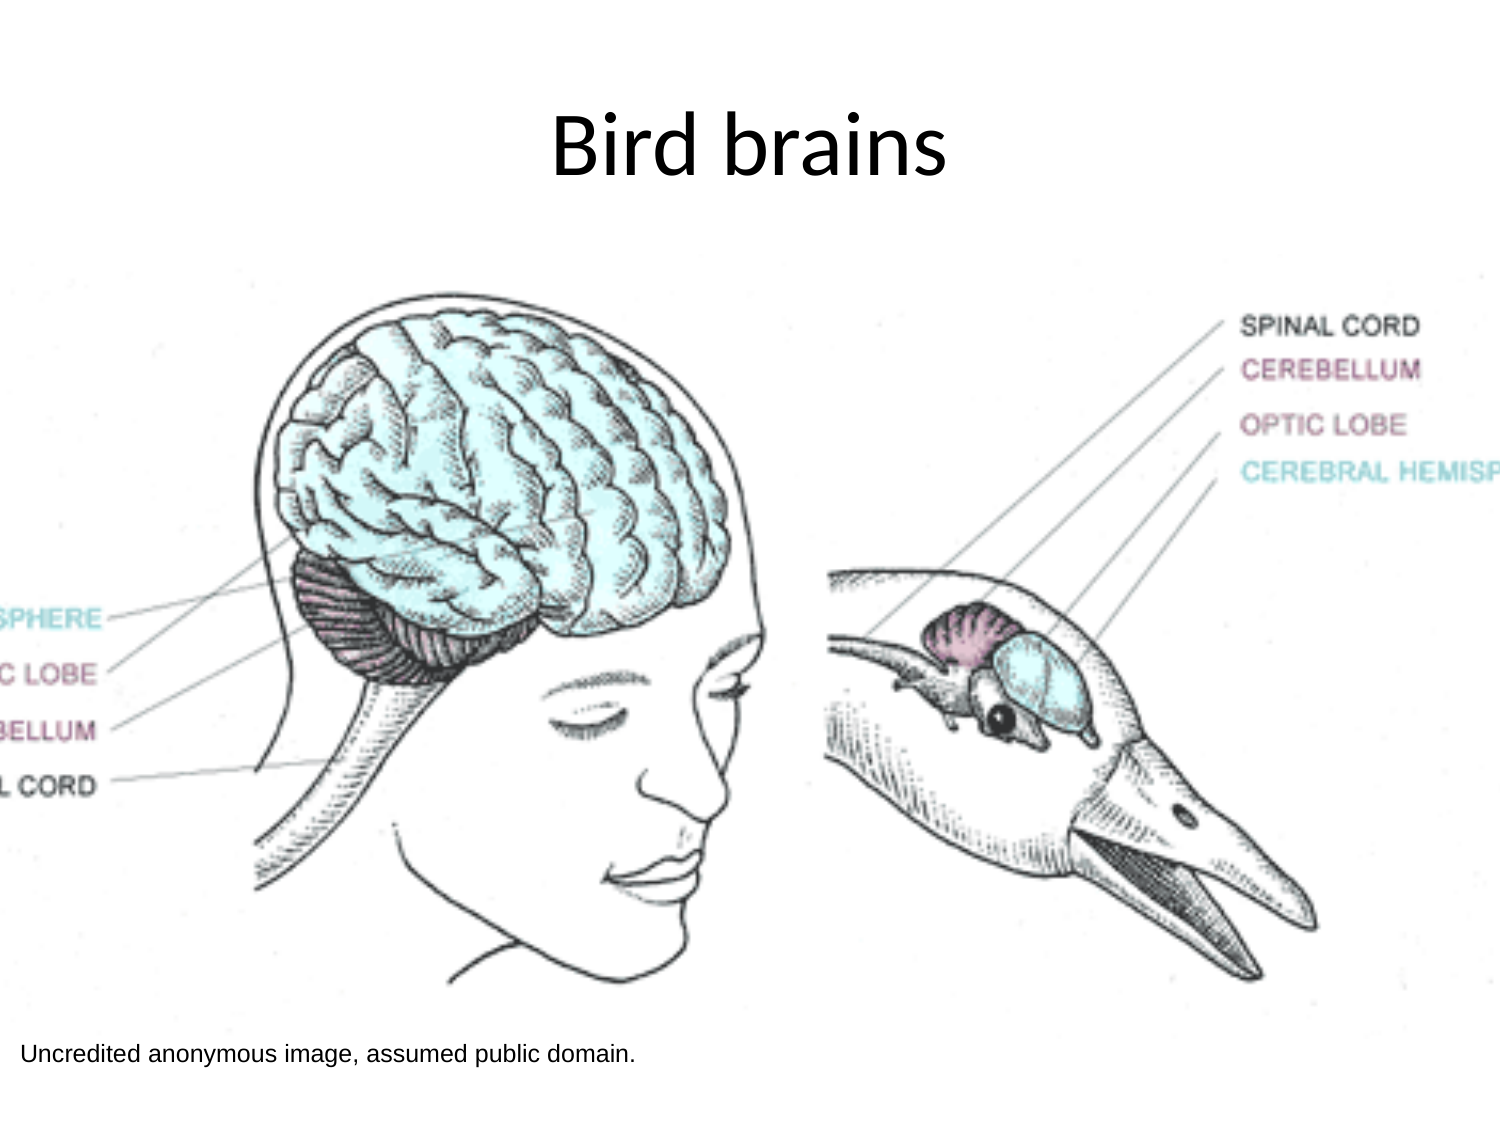

# Bird brains
Uncredited anonymous image, assumed public domain.